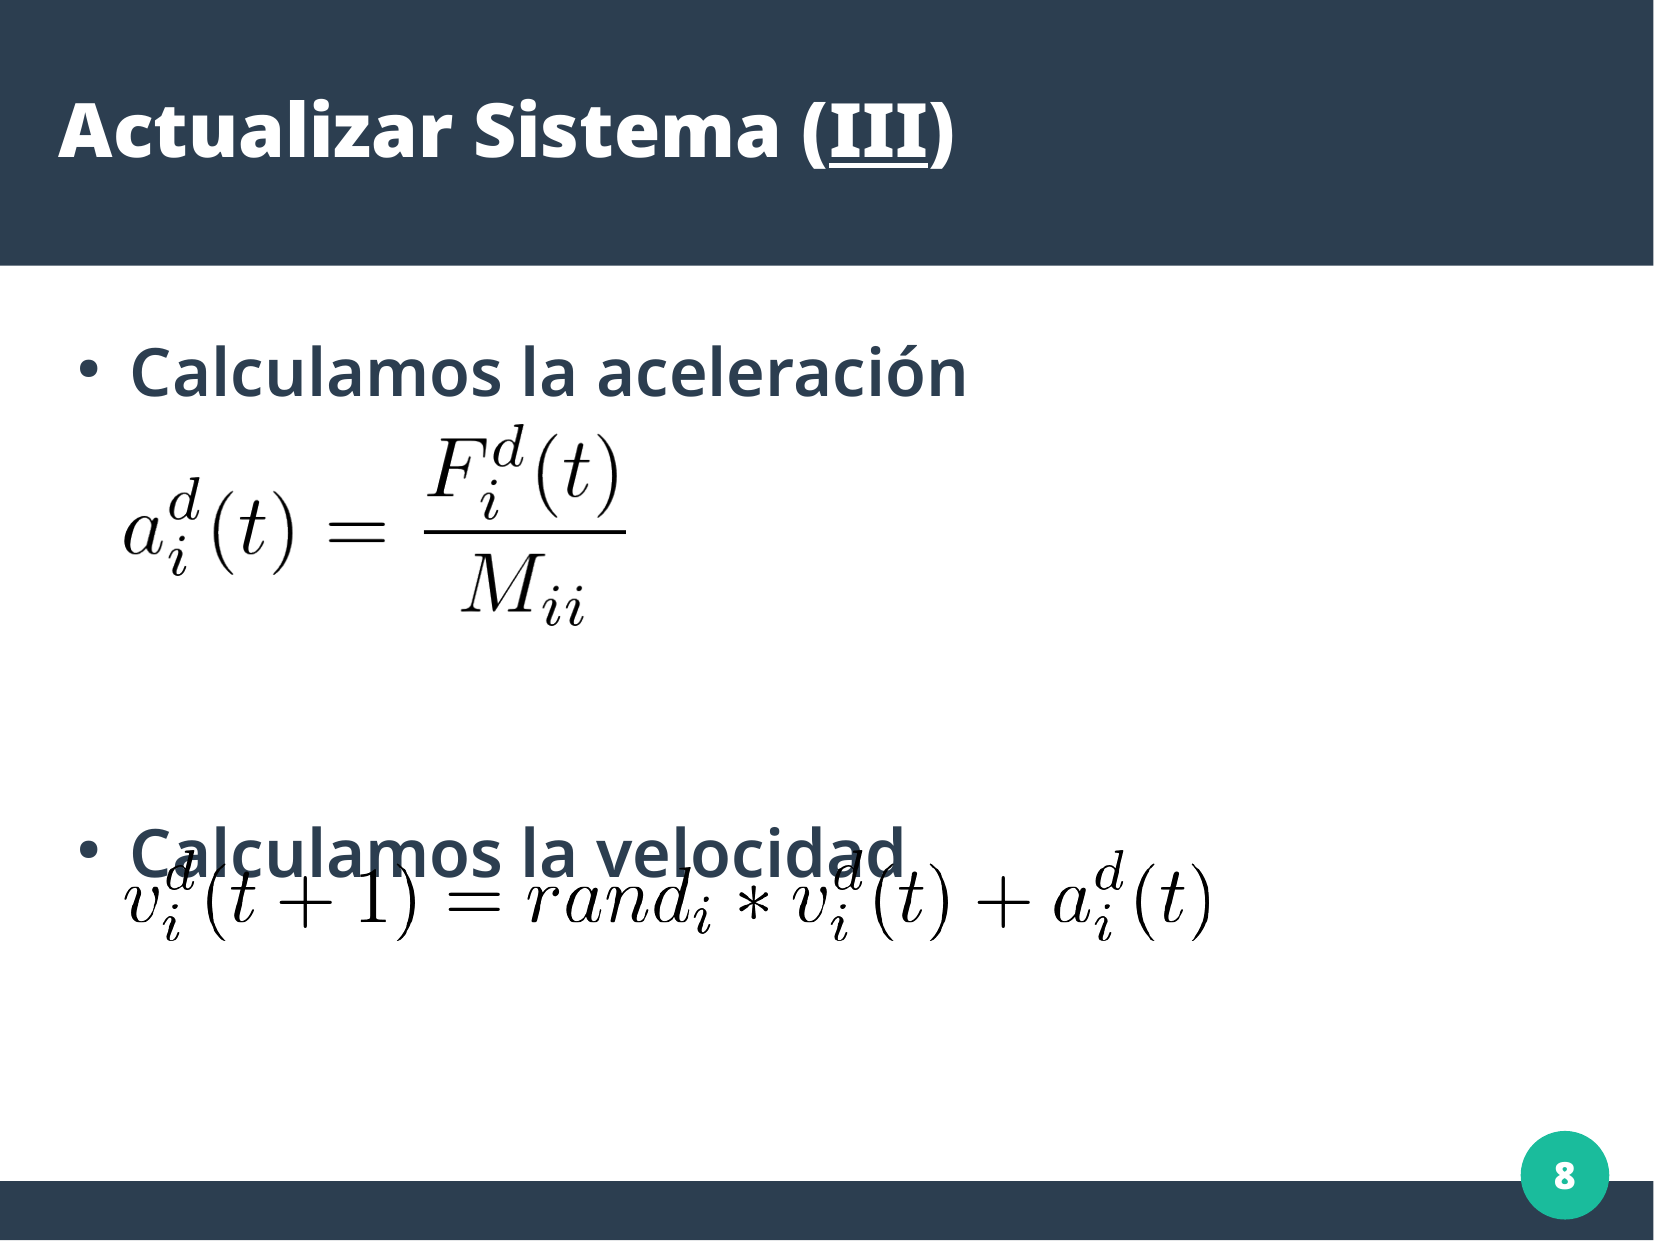

# Actualizar Sistema (III)
Calculamos la aceleración
Calculamos la velocidad
8